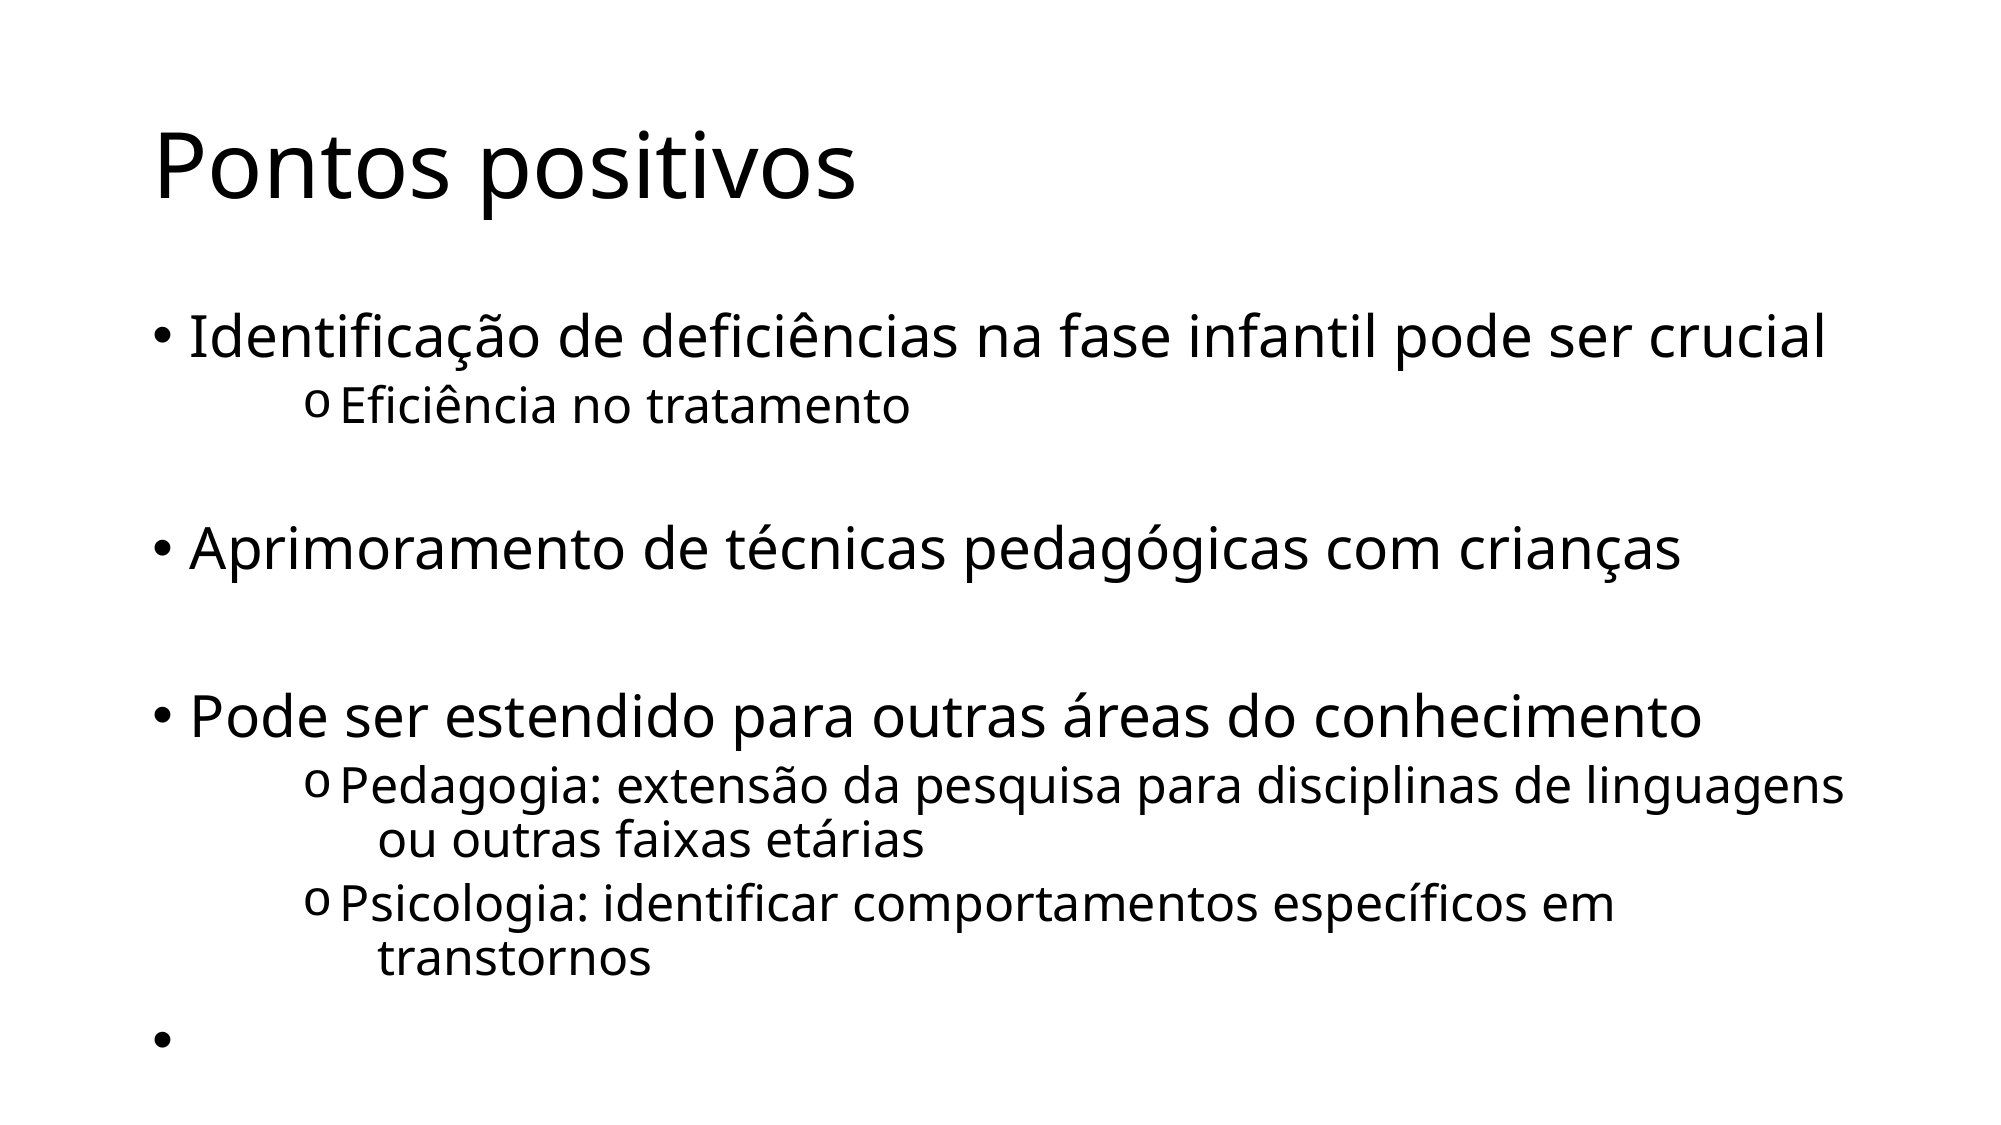

# Pontos positivos
Identificação de deficiências na fase infantil pode ser crucial
Eficiência no tratamento
Aprimoramento de técnicas pedagógicas com crianças
Pode ser estendido para outras áreas do conhecimento
Pedagogia: extensão da pesquisa para disciplinas de linguagens ou outras faixas etárias
Psicologia: identificar comportamentos específicos em transtornos